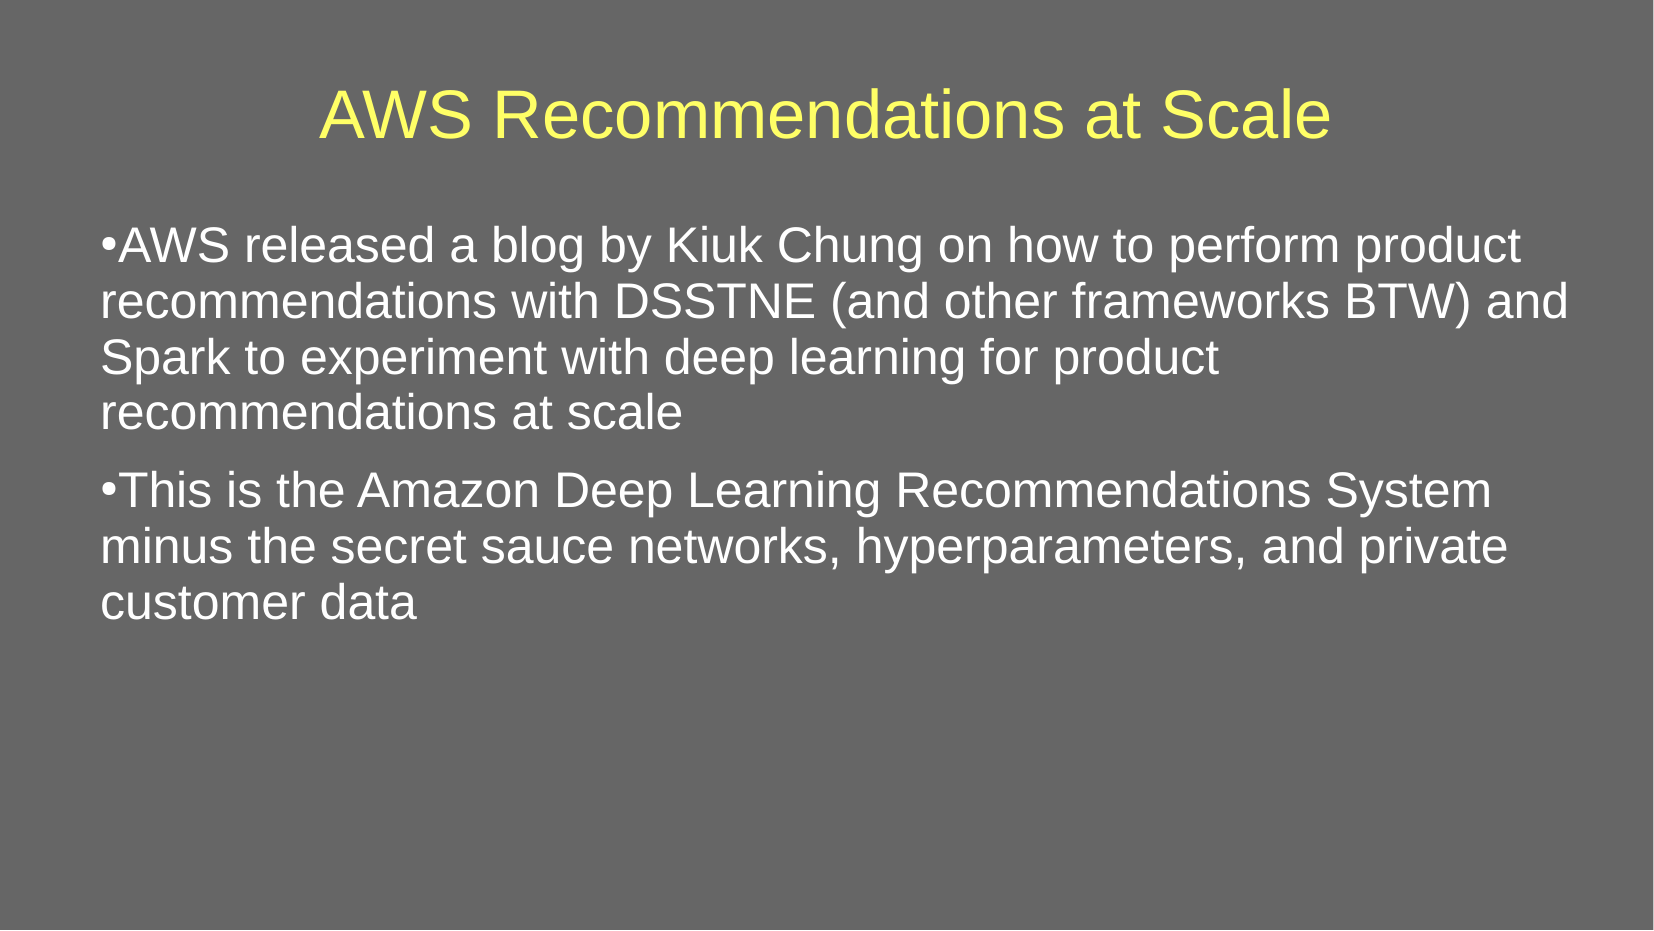

# AWS Recommendations at Scale
AWS released a blog by Kiuk Chung on how to perform product recommendations with DSSTNE (and other frameworks BTW) and Spark to experiment with deep learning for product recommendations at scale
This is the Amazon Deep Learning Recommendations System minus the secret sauce networks, hyperparameters, and private customer data